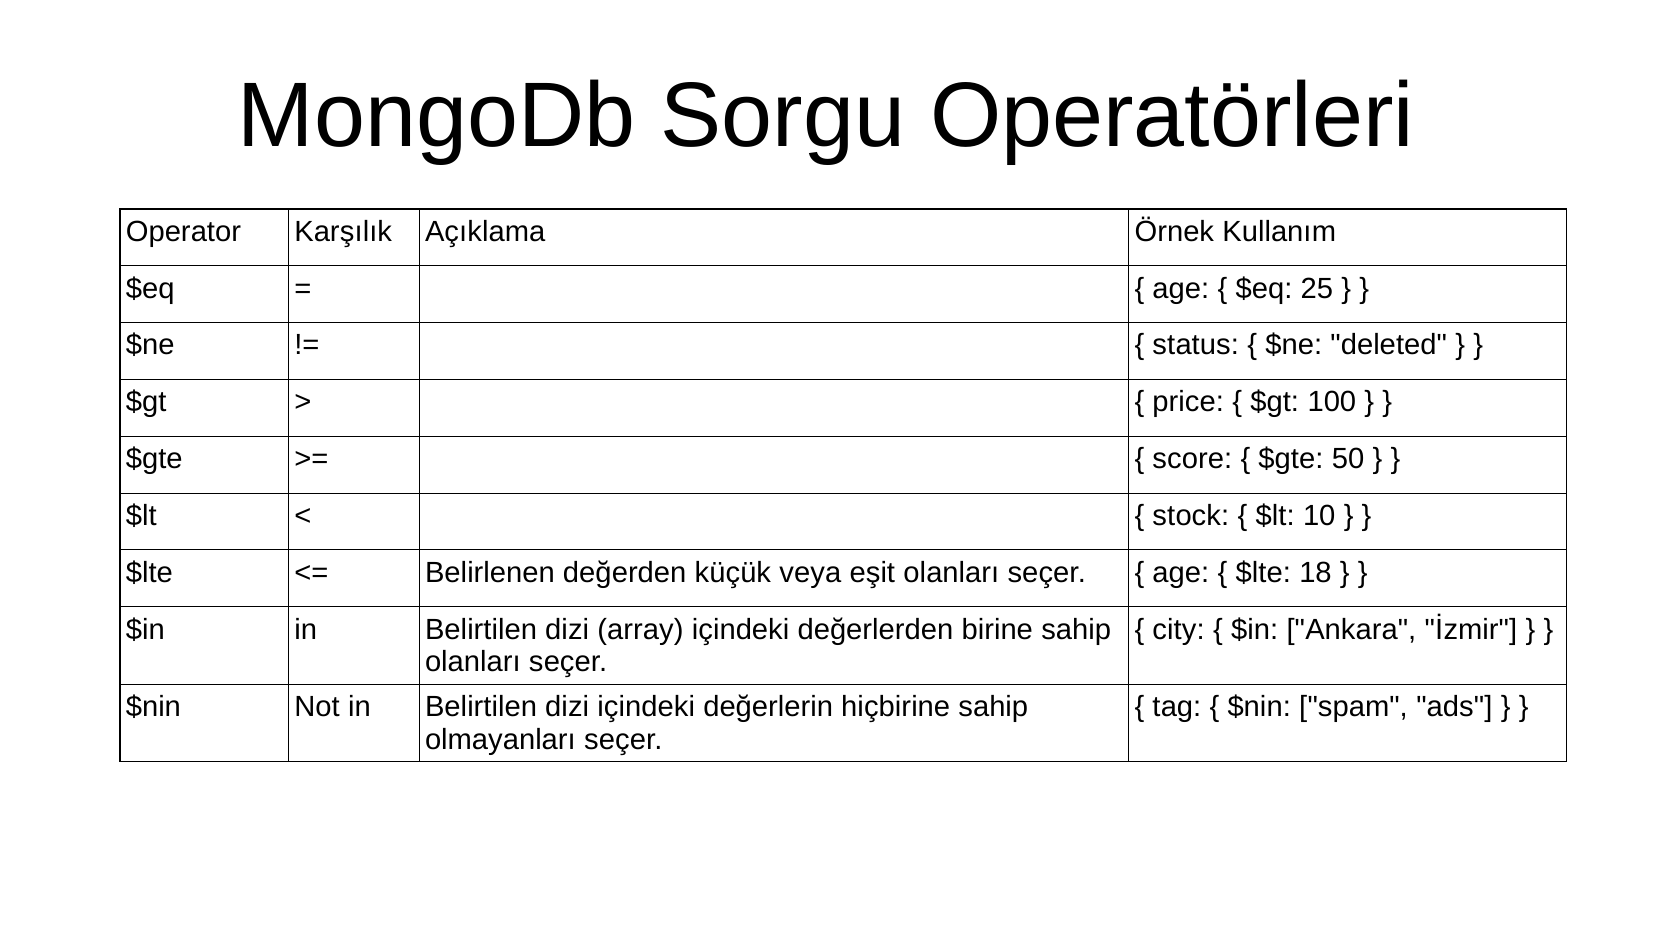

# MongoDb Sorgu Operatörleri
| Operator | Karşılık | Açıklama | Örnek Kullanım |
| --- | --- | --- | --- |
| $eq | = | | { age: { $eq: 25 } } |
| $ne | != | | { status: { $ne: "deleted" } } |
| $gt | > | | { price: { $gt: 100 } } |
| $gte | >= | | { score: { $gte: 50 } } |
| $lt | < | | { stock: { $lt: 10 } } |
| $lte | <= | Belirlenen değerden küçük veya eşit olanları seçer. | { age: { $lte: 18 } } |
| $in | in | Belirtilen dizi (array) içindeki değerlerden birine sahip olanları seçer. | { city: { $in: ["Ankara", "İzmir"] } } |
| $nin | Not in | Belirtilen dizi içindeki değerlerin hiçbirine sahip olmayanları seçer. | { tag: { $nin: ["spam", "ads"] } } |